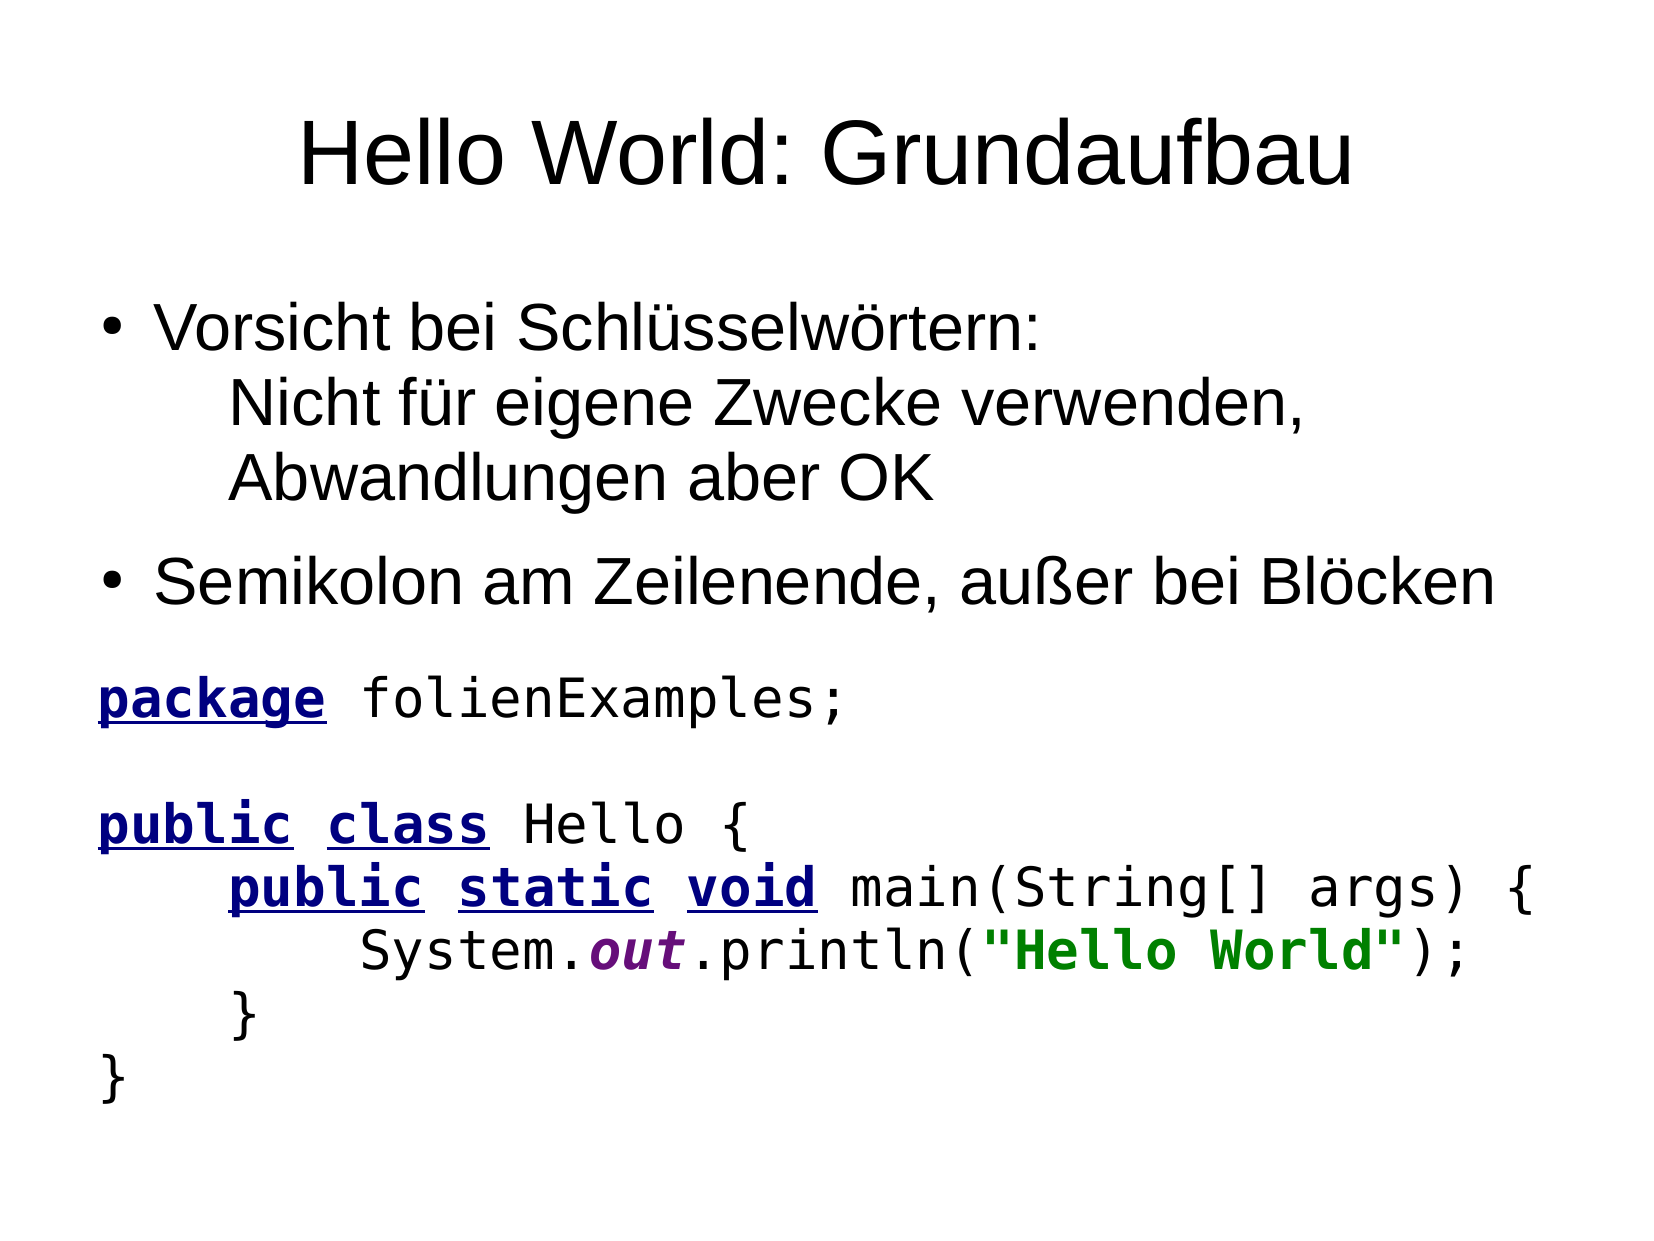

# Hello World: Grundaufbau
Vorsicht bei Schlüsselwörtern:
	Nicht für eigene Zwecke verwenden,
	Abwandlungen aber OK
Semikolon am Zeilenende, außer bei Blöcken
package folienExamples;
public class Hello {
 public static void main(String[] args) {
 System.out.println("Hello World");
 }
}